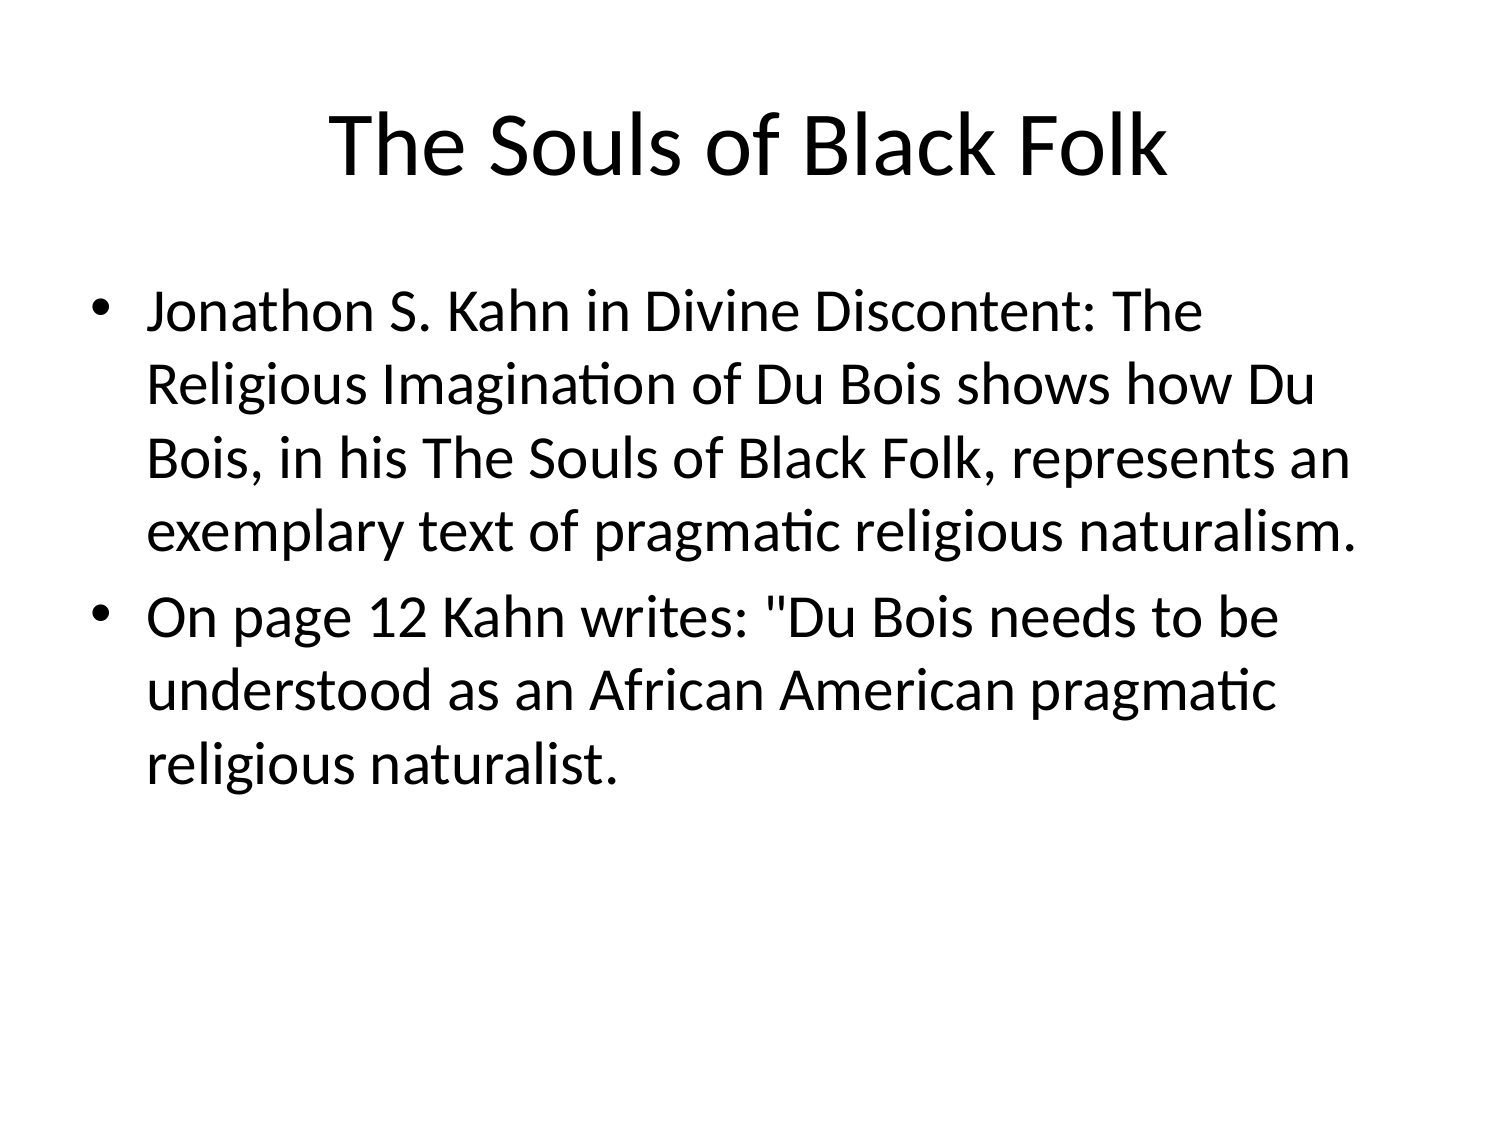

# The Souls of Black Folk
Jonathon S. Kahn in Divine Discontent: The Religious Imagination of Du Bois shows how Du Bois, in his The Souls of Black Folk, represents an exemplary text of pragmatic religious naturalism.
On page 12 Kahn writes: "Du Bois needs to be understood as an African American pragmatic religious naturalist.